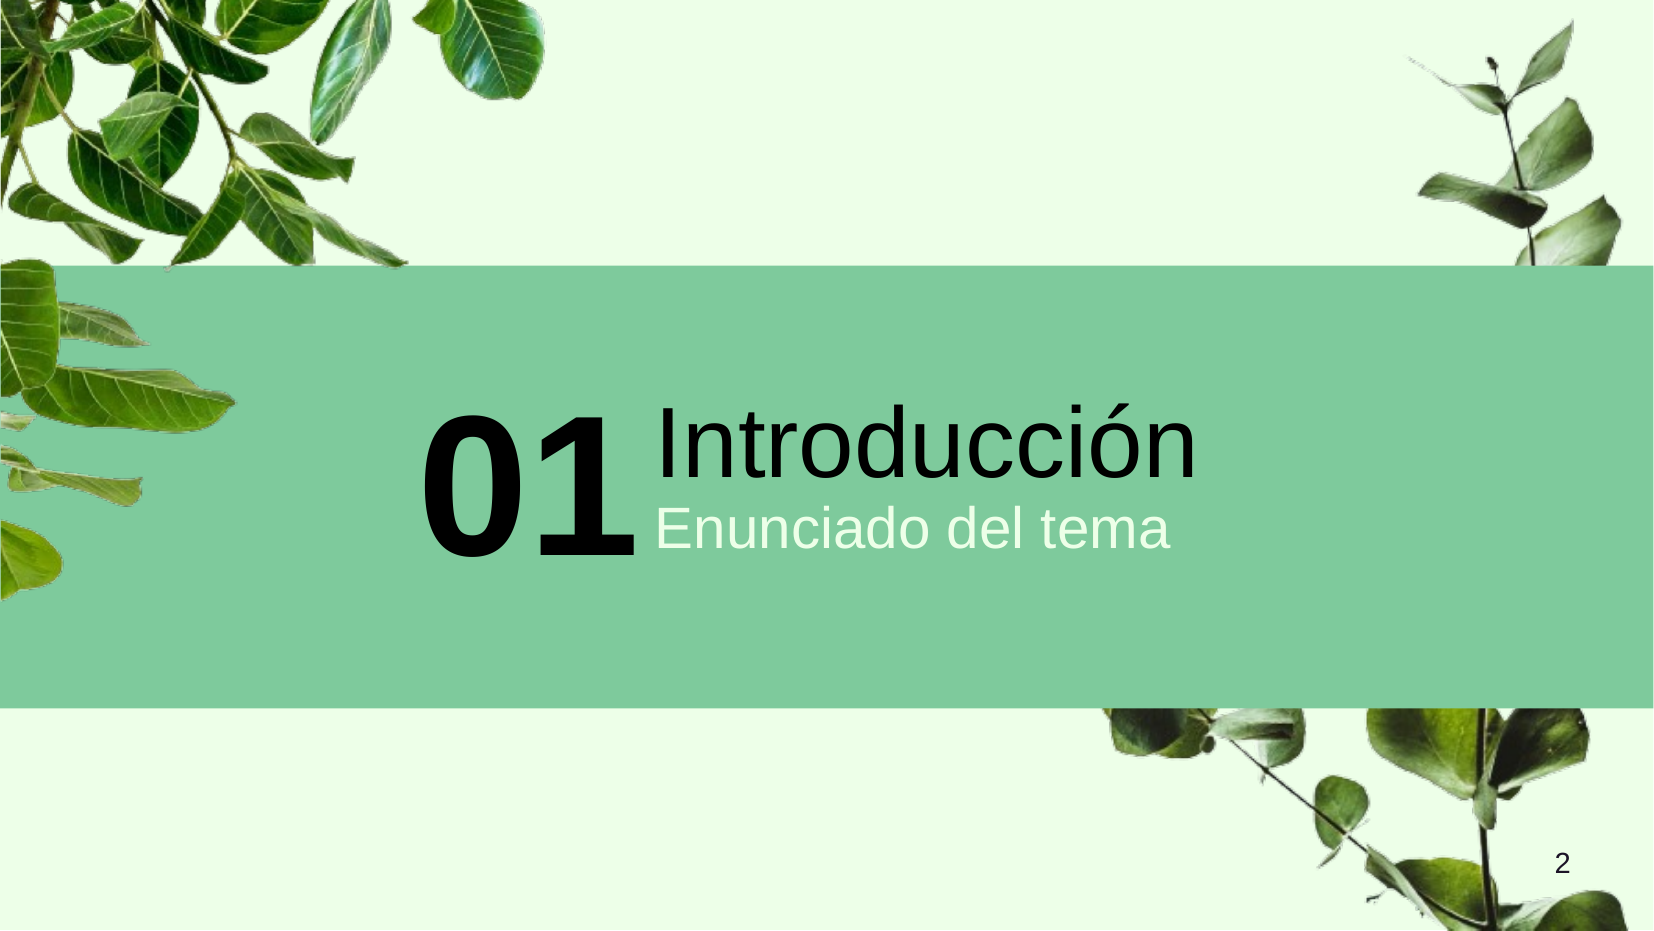

# Introducción
01
Enunciado del tema
2